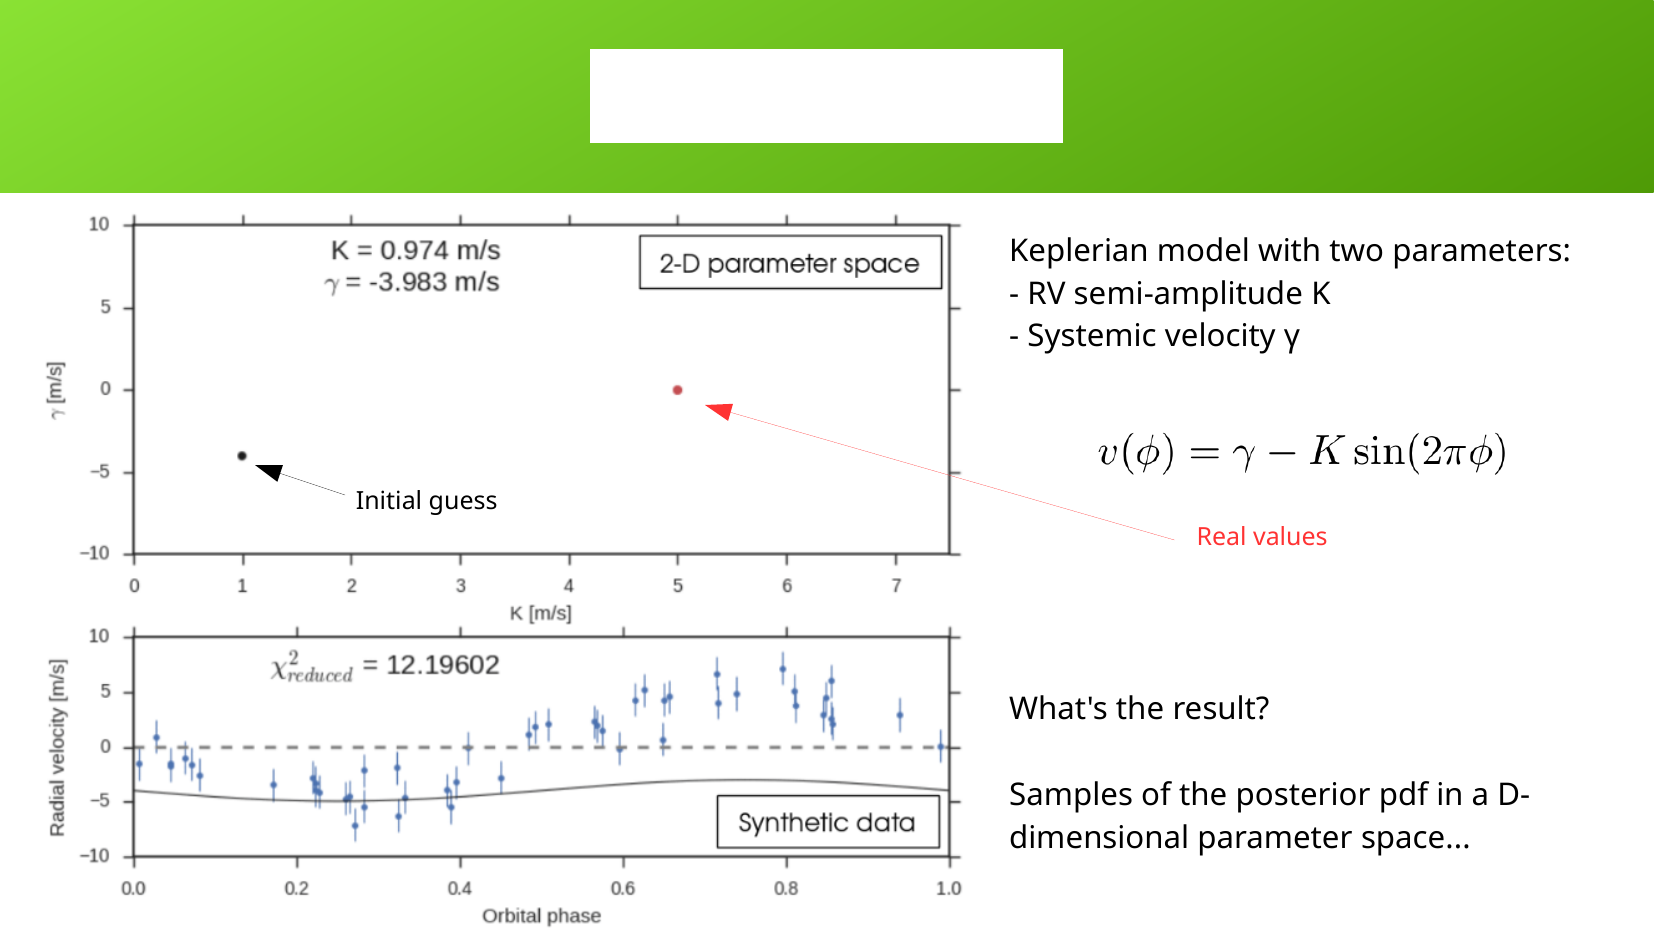

# emcee at work!
Keplerian model with two parameters:
- RV semi-amplitude K
- Systemic velocity γ
Initial guess
Real values
What's the result?
Samples of the posterior pdf in a D-dimensional parameter space...